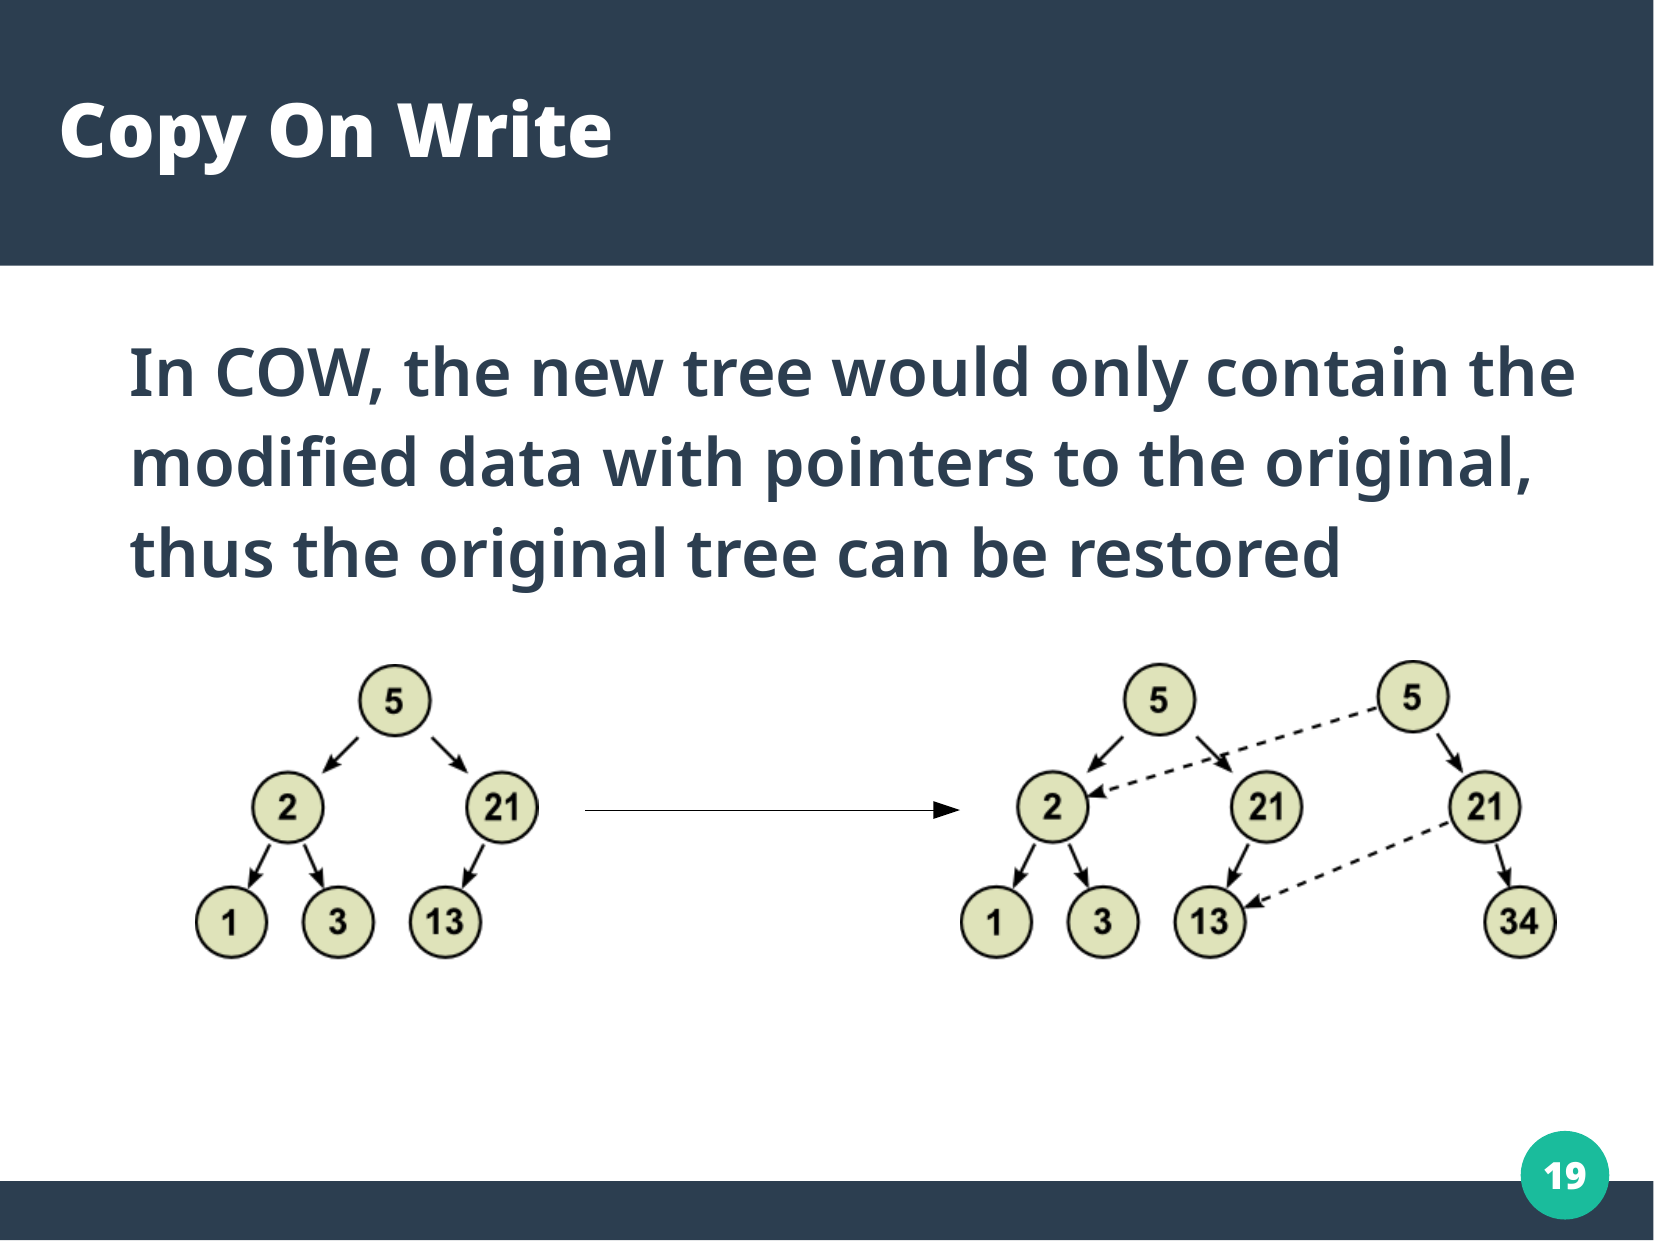

# Copy On Write
In COW, the new tree would only contain the modified data with pointers to the original, thus the original tree can be restored
19